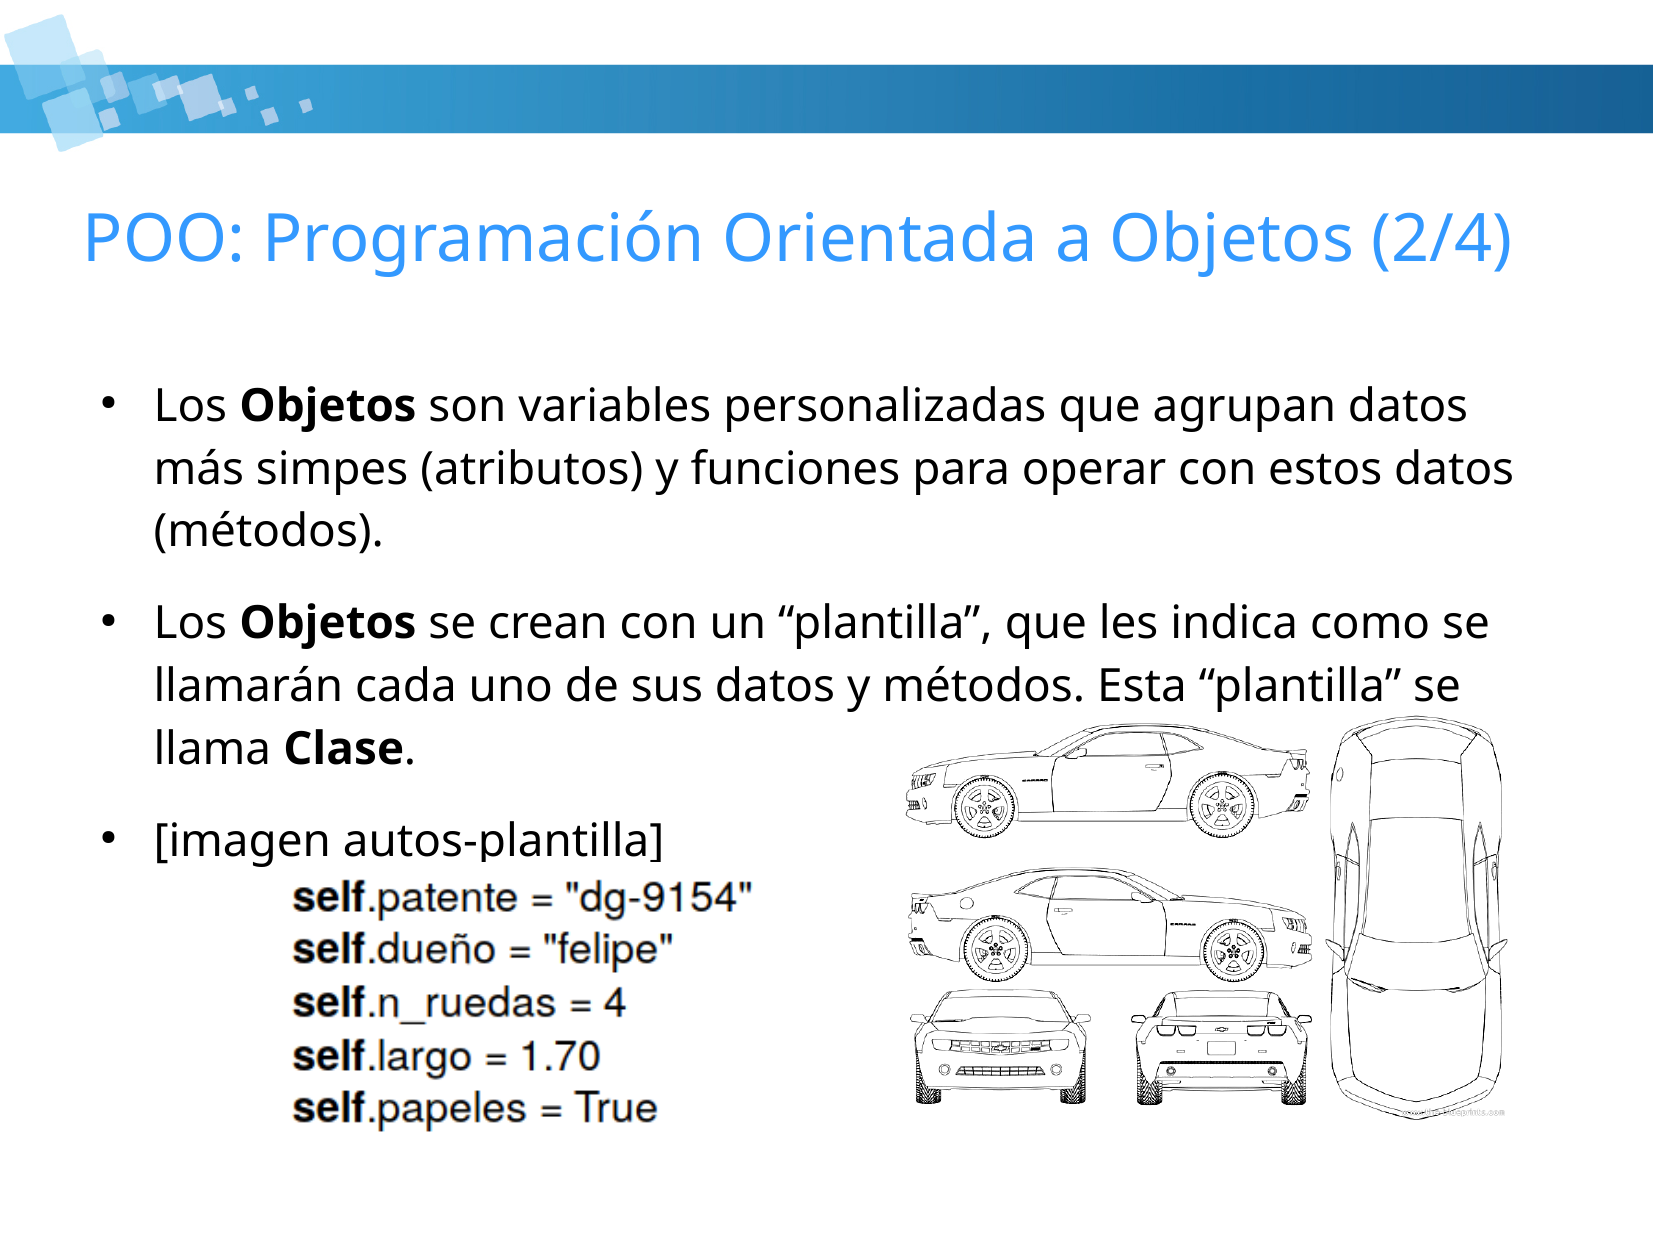

# POO: Programación Orientada a Objetos (2/4)
Los Objetos son variables personalizadas que agrupan datos más simpes (atributos) y funciones para operar con estos datos (métodos).
Los Objetos se crean con un “plantilla”, que les indica como se llamarán cada uno de sus datos y métodos. Esta “plantilla” se llama Clase.
[imagen autos-plantilla]